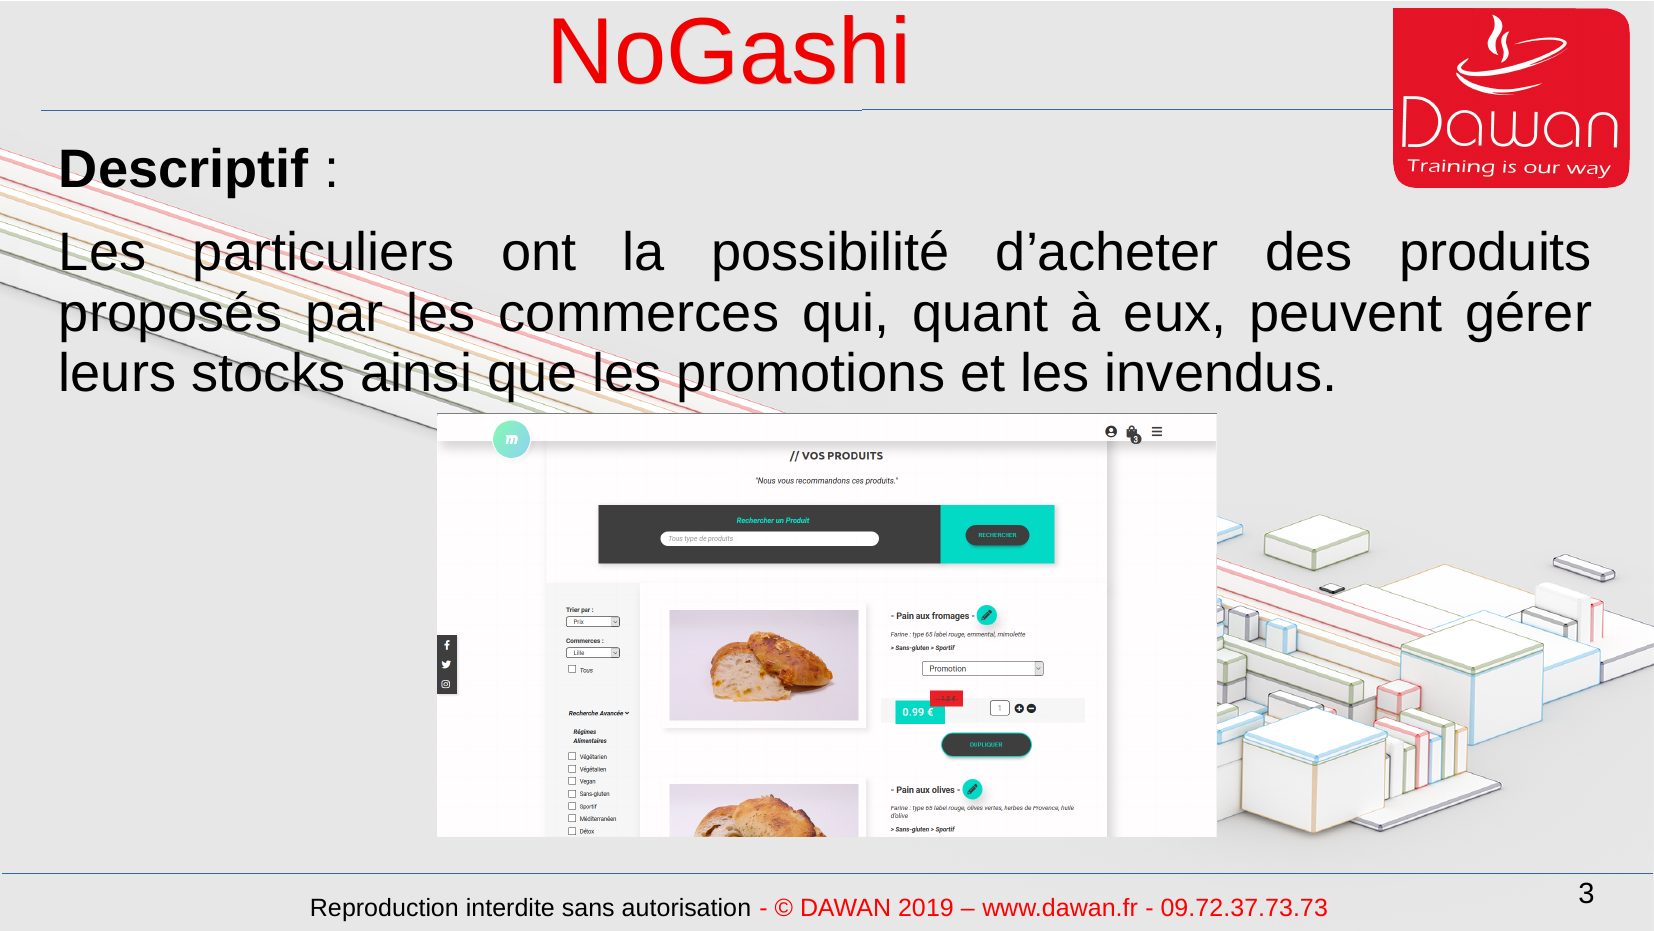

# NoGashi
Descriptif :
Les particuliers ont la possibilité d’acheter des produits proposés par les commerces qui, quant à eux, peuvent gérer leurs stocks ainsi que les promotions et les invendus.
3